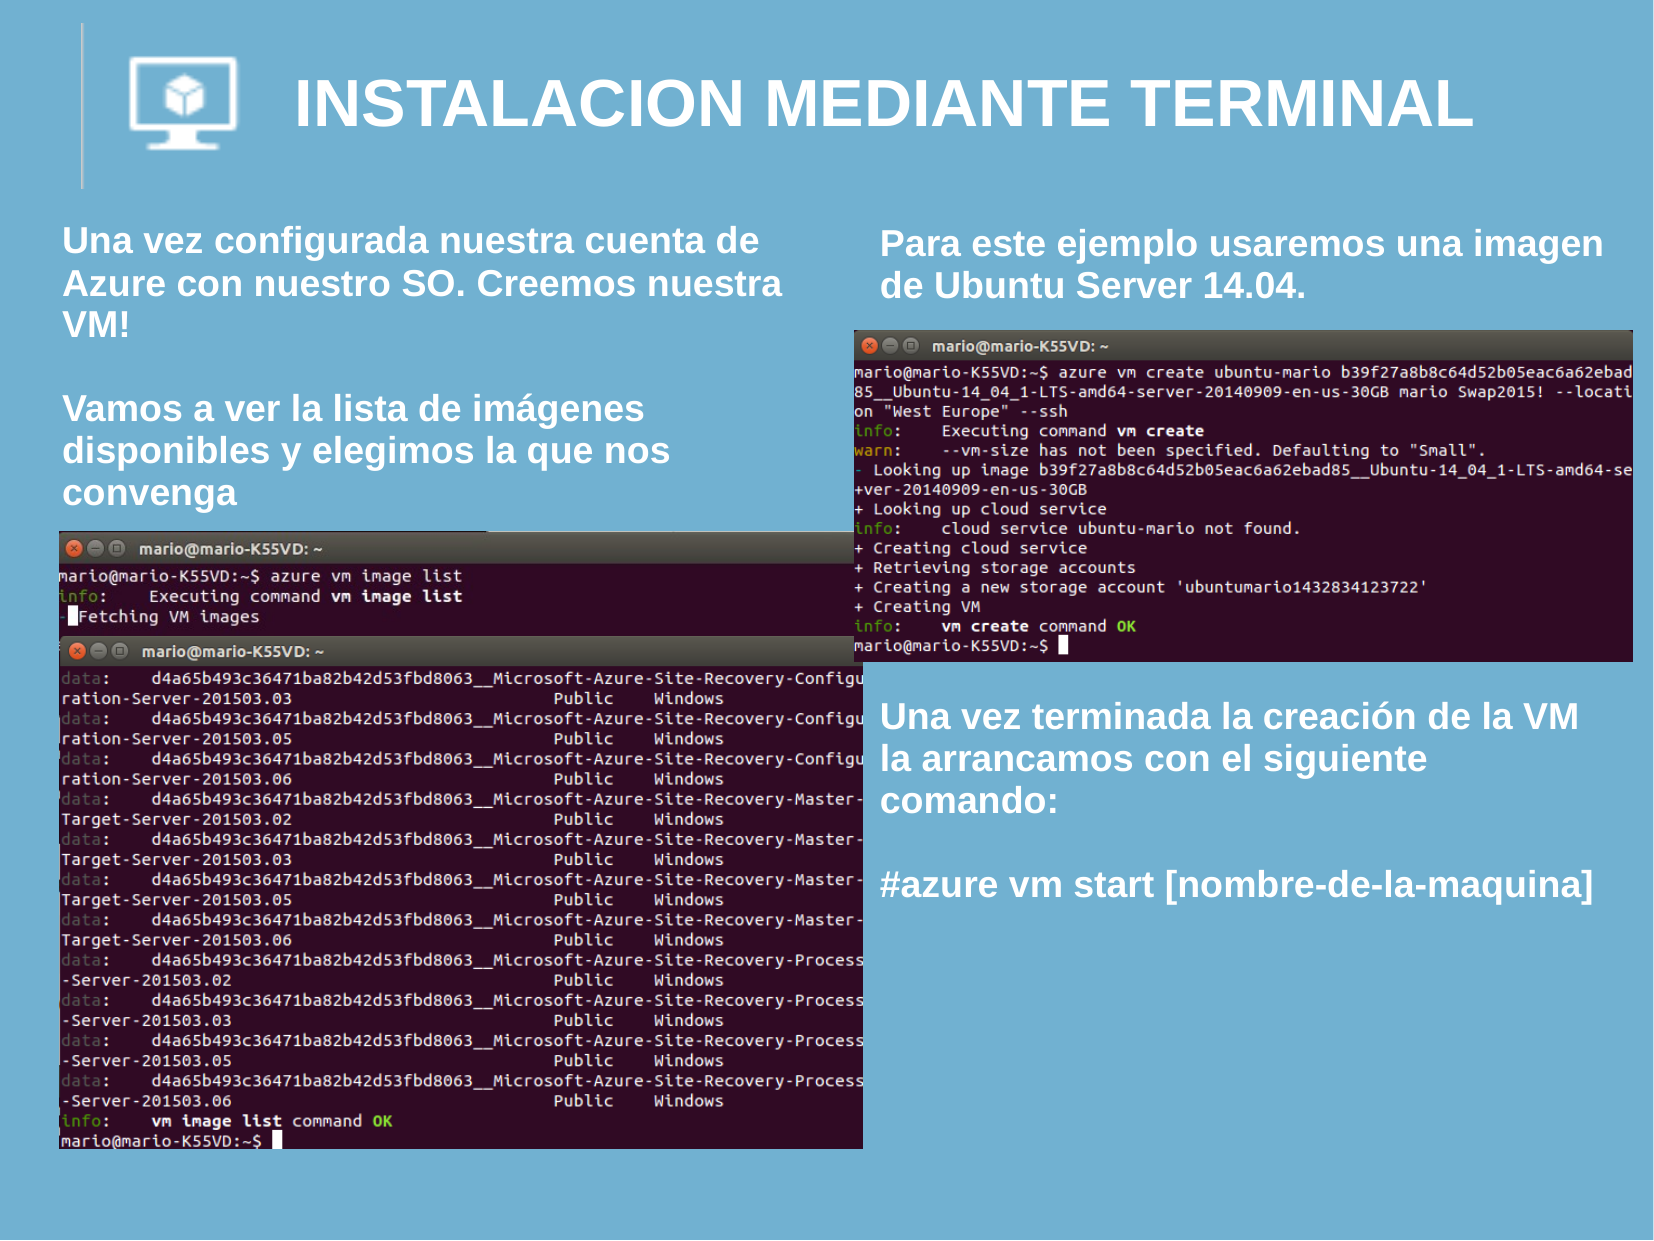

INSTALACION MEDIANTE TERMINAL
Una vez configurada nuestra cuenta de Azure con nuestro SO. Creemos nuestra VM!
Vamos a ver la lista de imágenes disponibles y elegimos la que nos convenga
Para este ejemplo usaremos una imagen de Ubuntu Server 14.04.
Una vez terminada la creación de la VM la arrancamos con el siguiente comando:
#azure vm start [nombre-de-la-maquina]